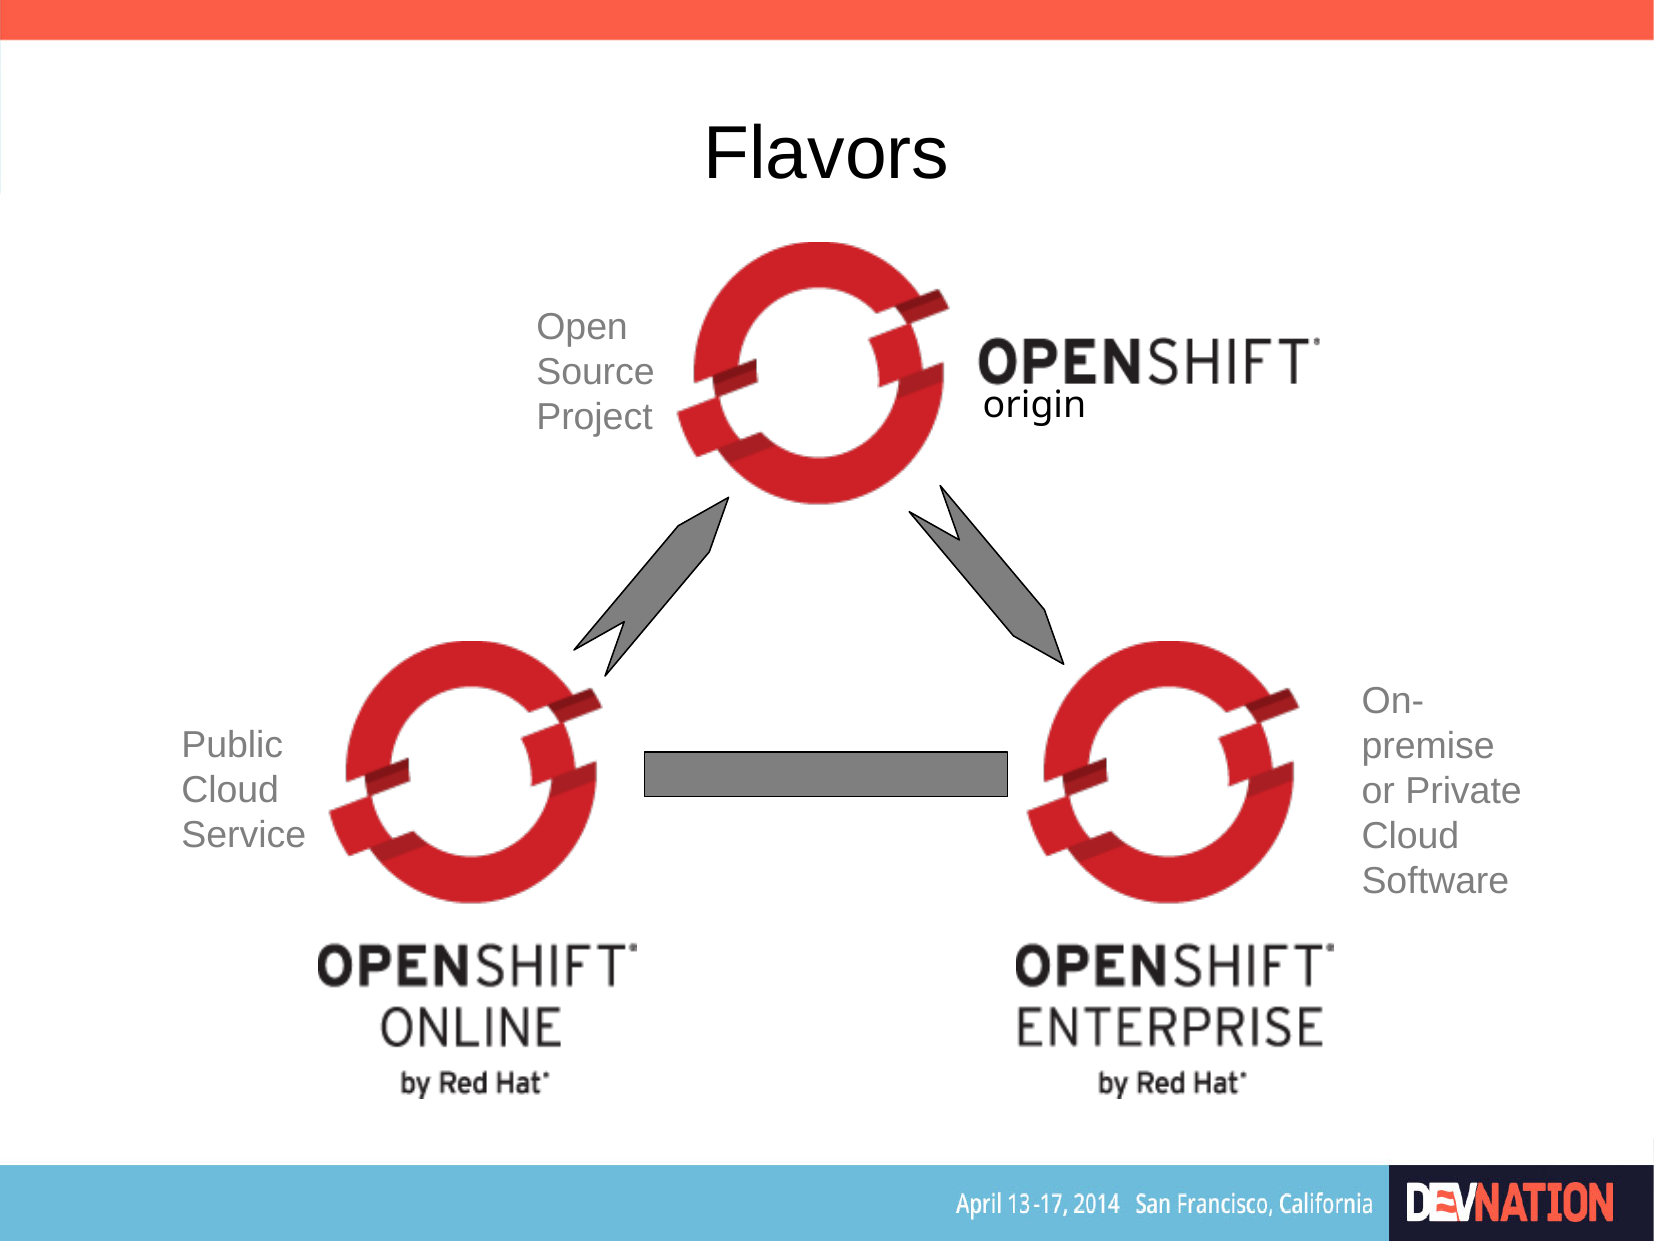

# Flavors
Open Source Project
origin
Public Cloud Service
On-premise or Private Cloud Software